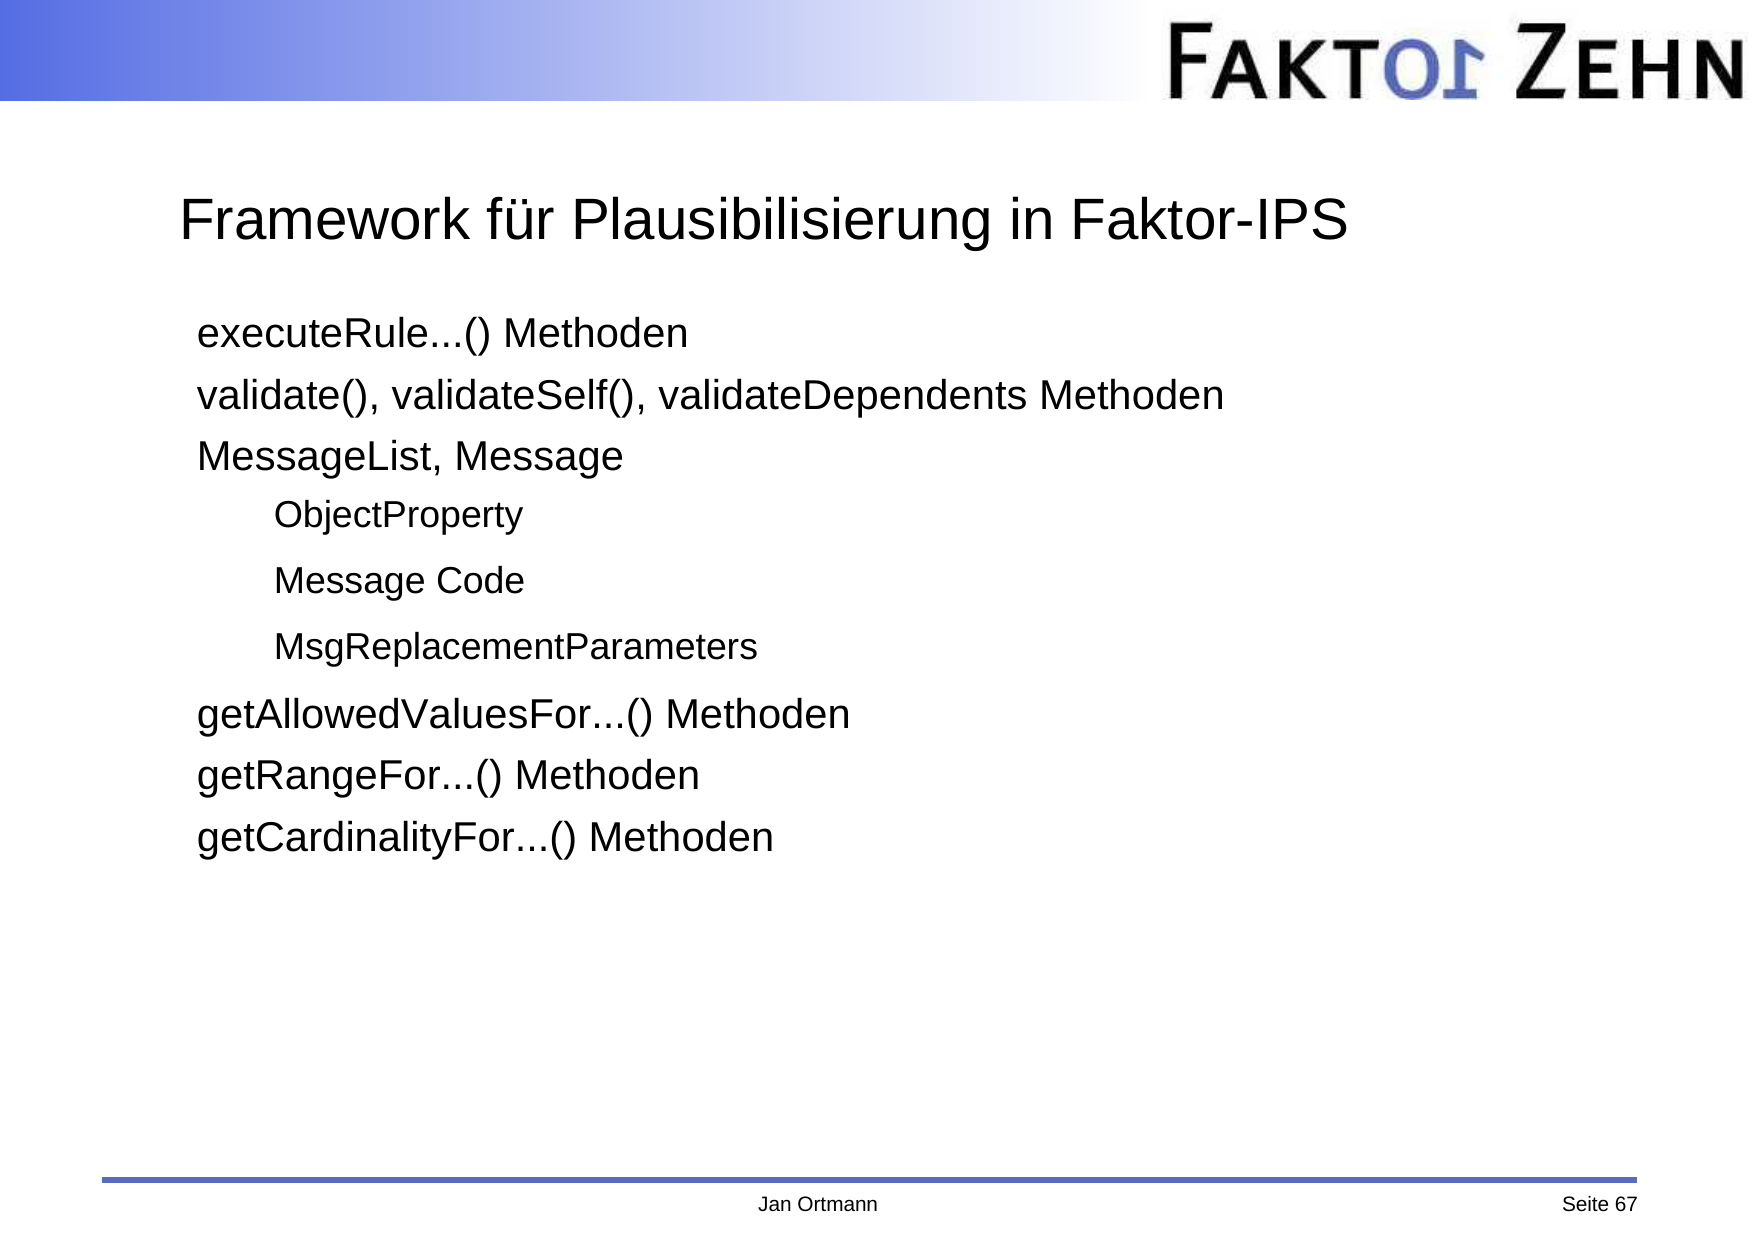

# Framework für Plausibilisierung in Faktor-IPS
executeRule...() Methoden
validate(), validateSelf(), validateDependents Methoden
MessageList, Message
ObjectProperty
Message Code
MsgReplacementParameters
getAllowedValuesFor...() Methoden
getRangeFor...() Methoden
getCardinalityFor...() Methoden